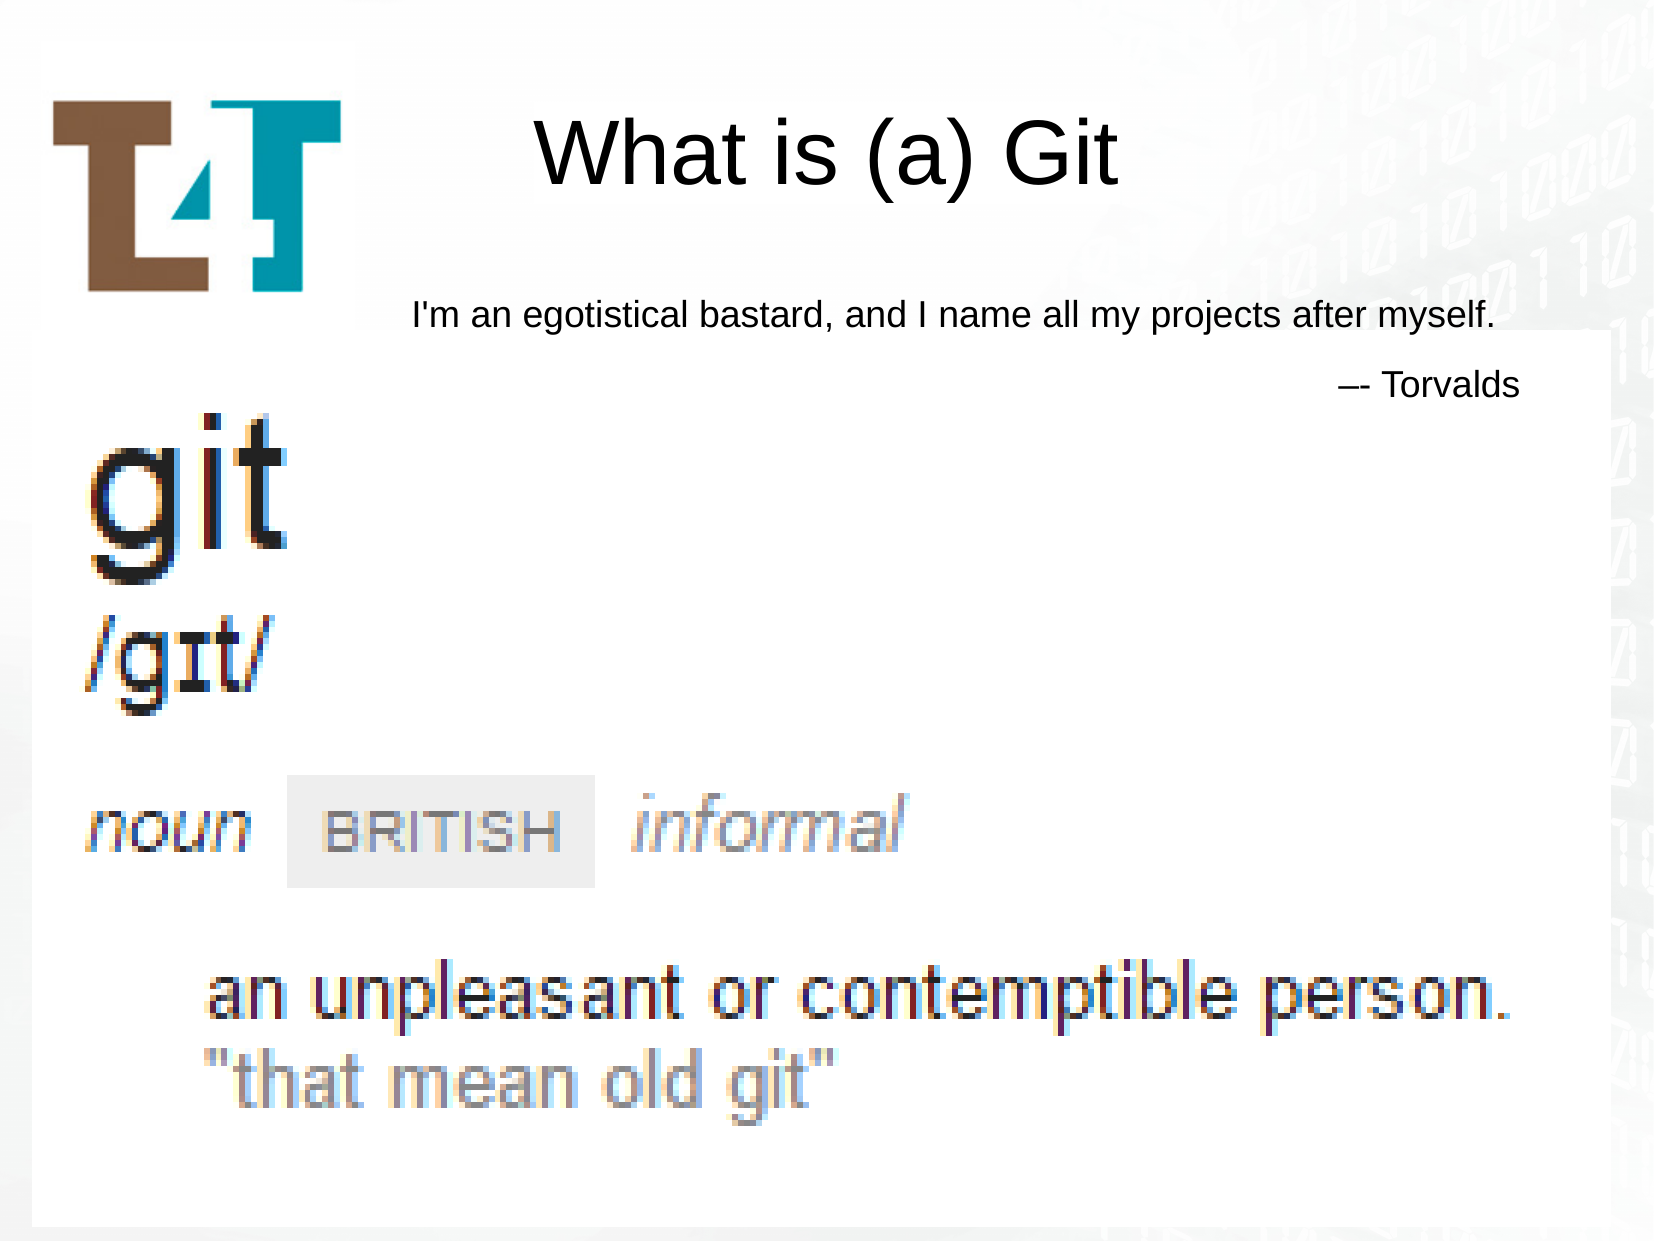

# What is (a) Git
I'm an egotistical bastard, and I name all my projects after myself.
–- Torvalds